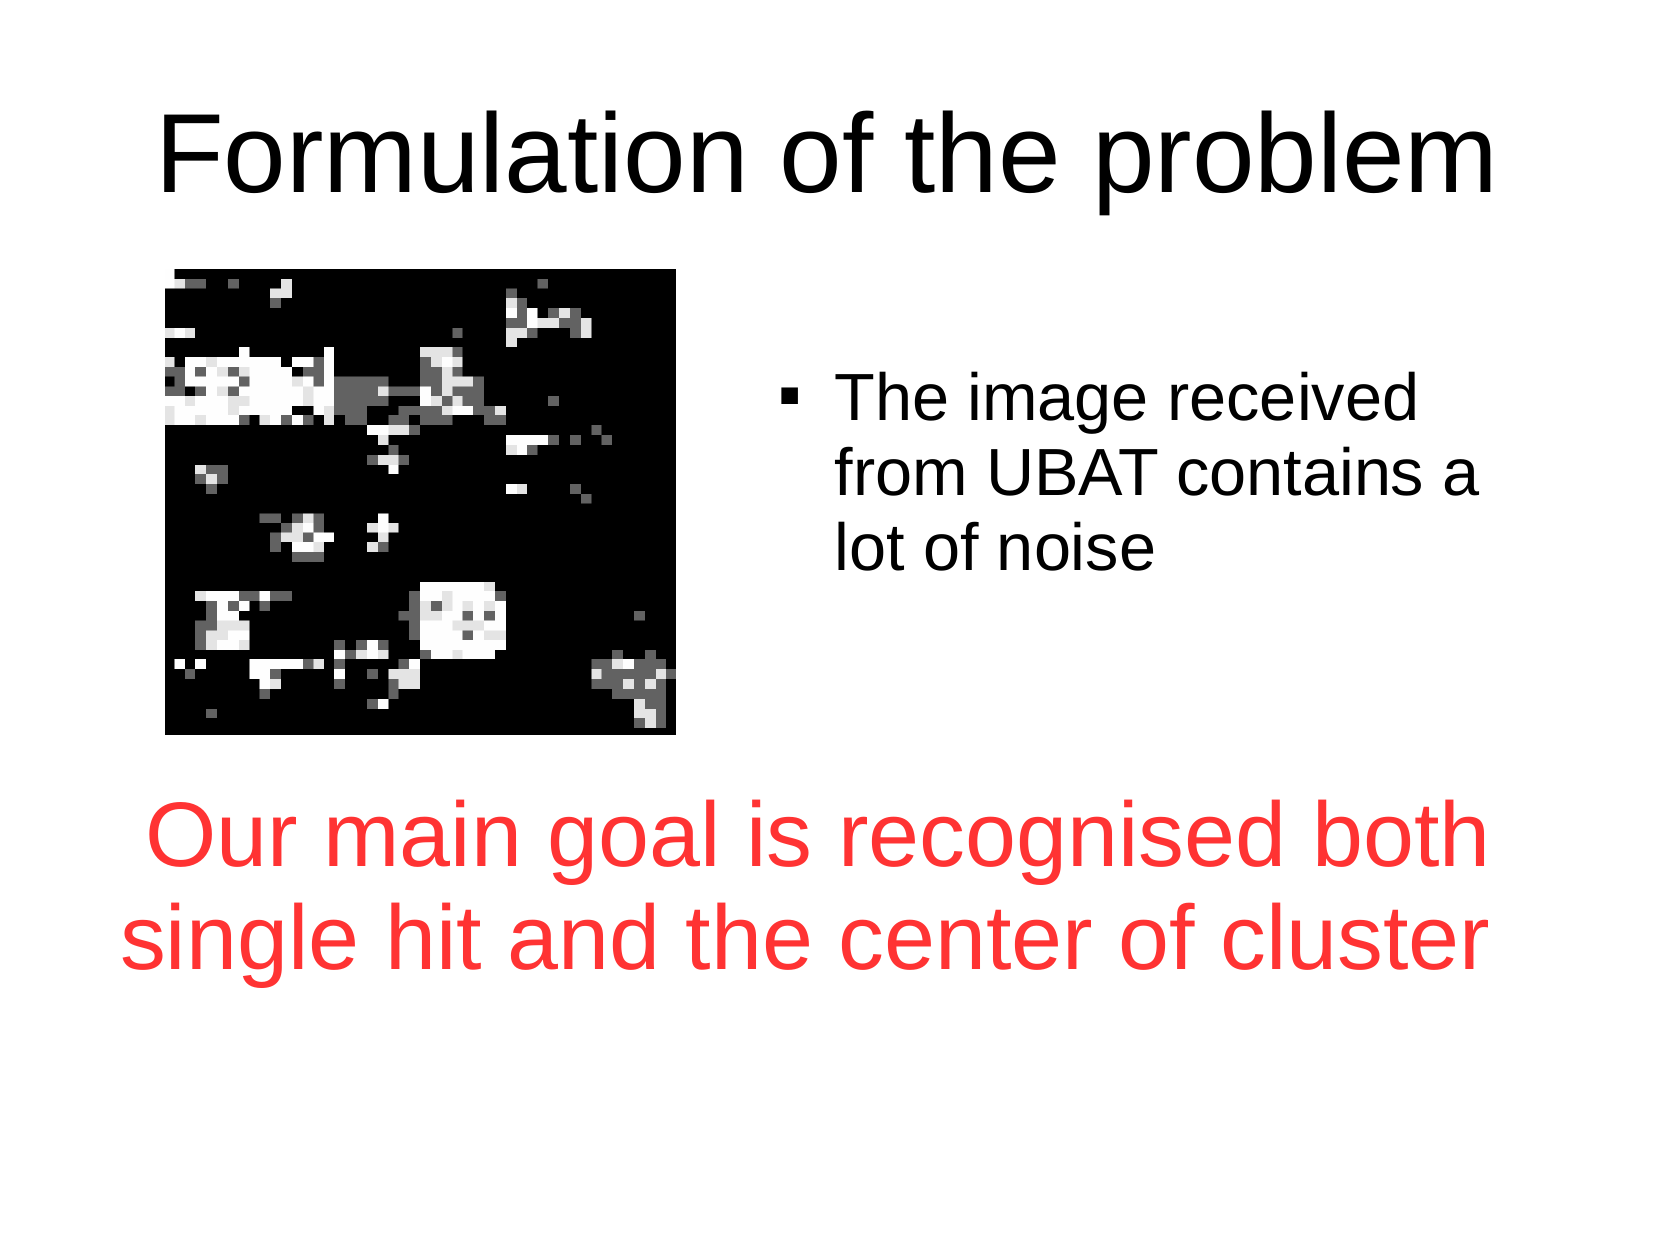

# Formulation of the problem
The image received from UBAT contains a lot of noise
Our main goal is recognised both single hit and the center of cluster